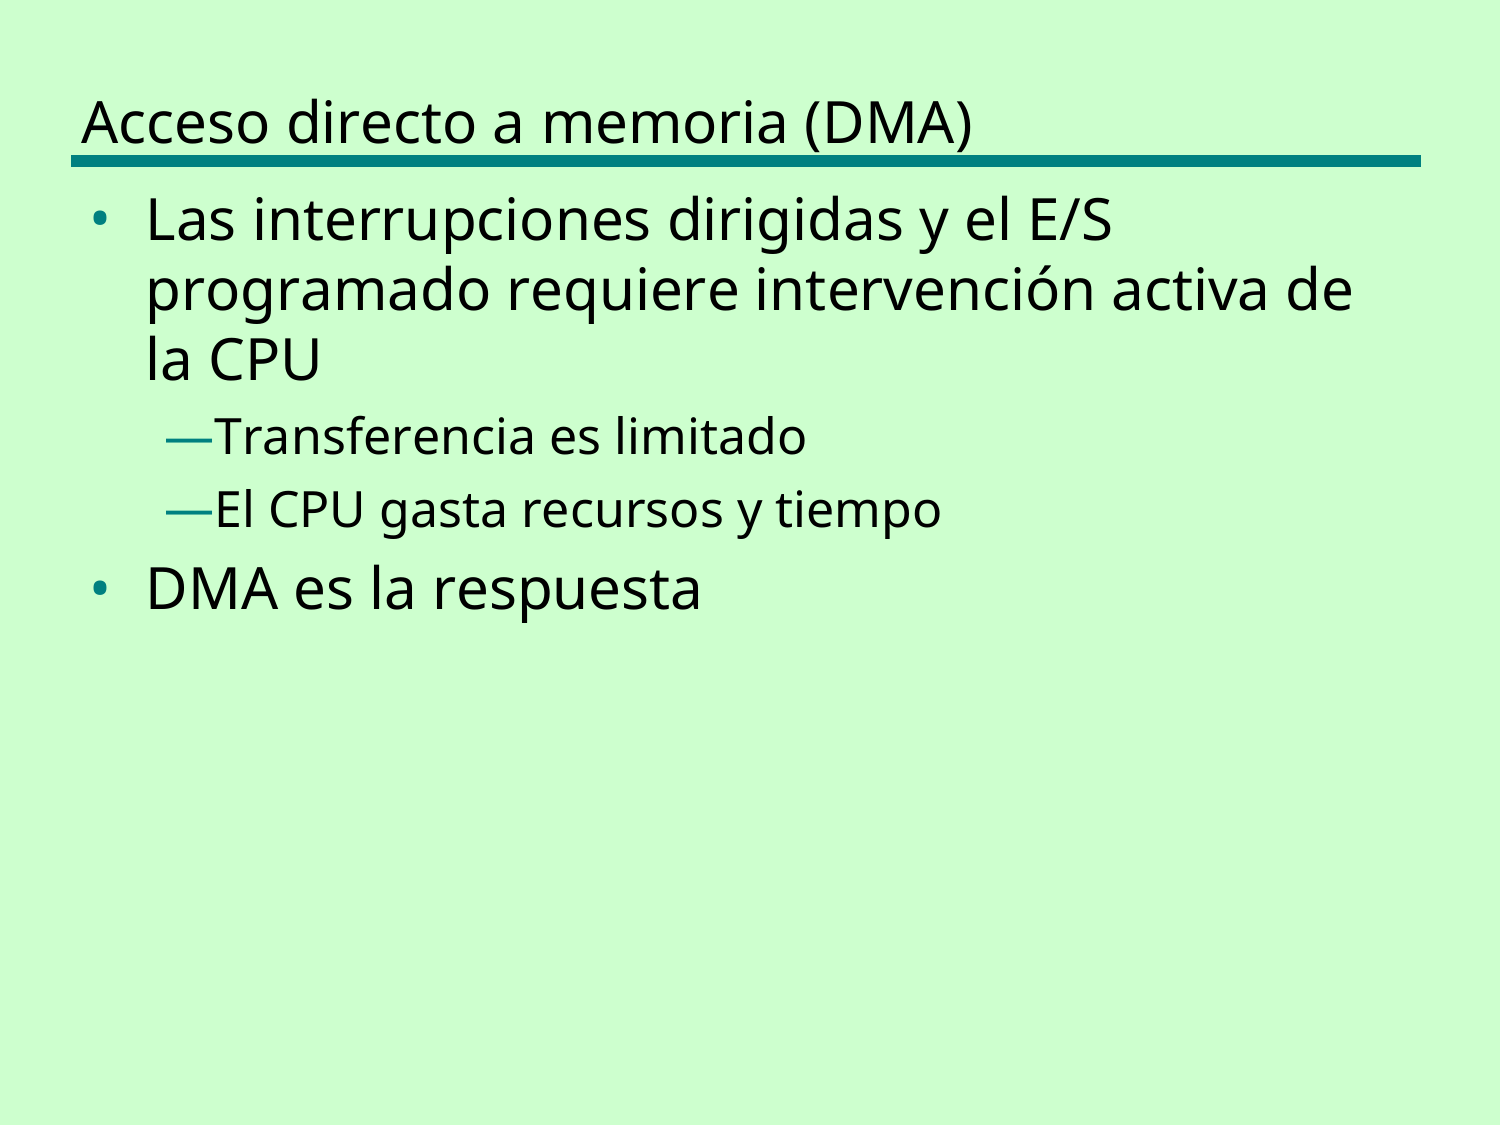

# Acceso directo a memoria (DMA)
Las interrupciones dirigidas y el E/S programado requiere intervención activa de la CPU
Transferencia es limitado
El CPU gasta recursos y tiempo
DMA es la respuesta